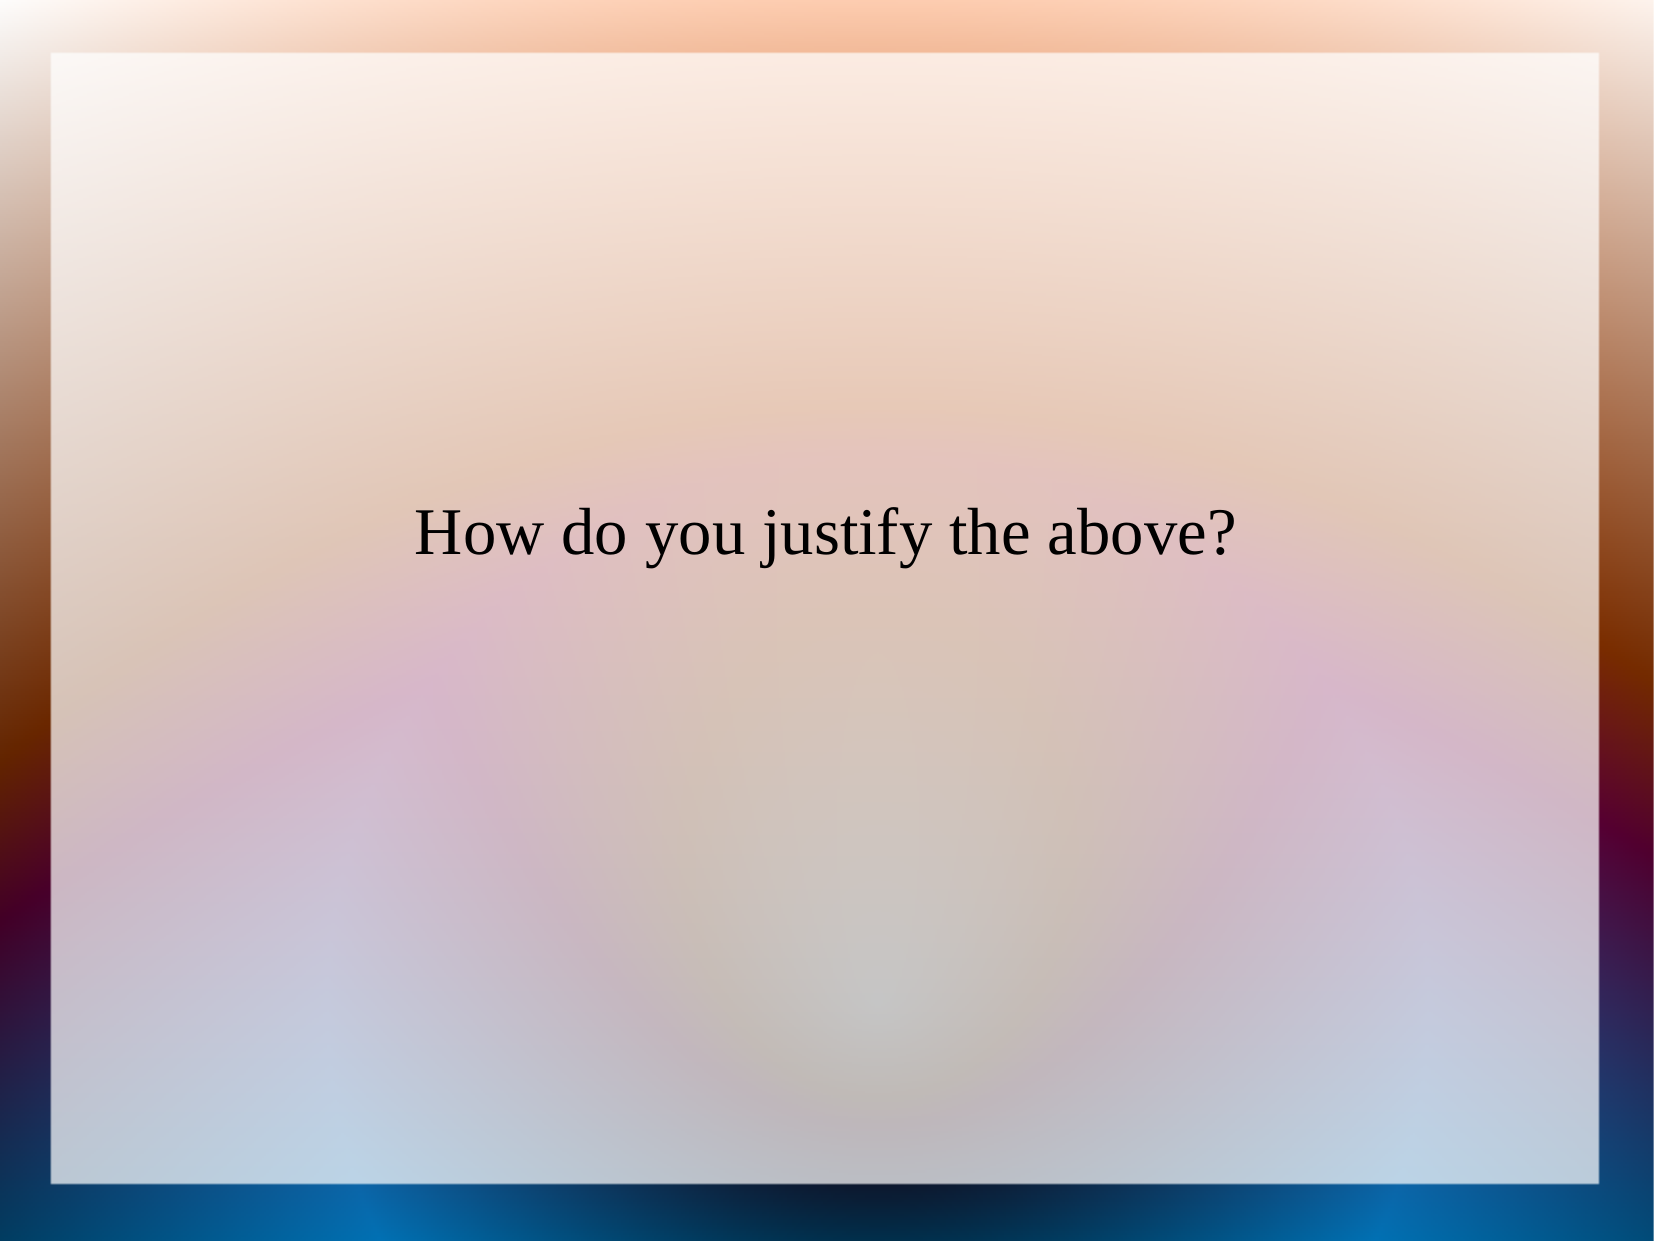

# How do you justify the above?